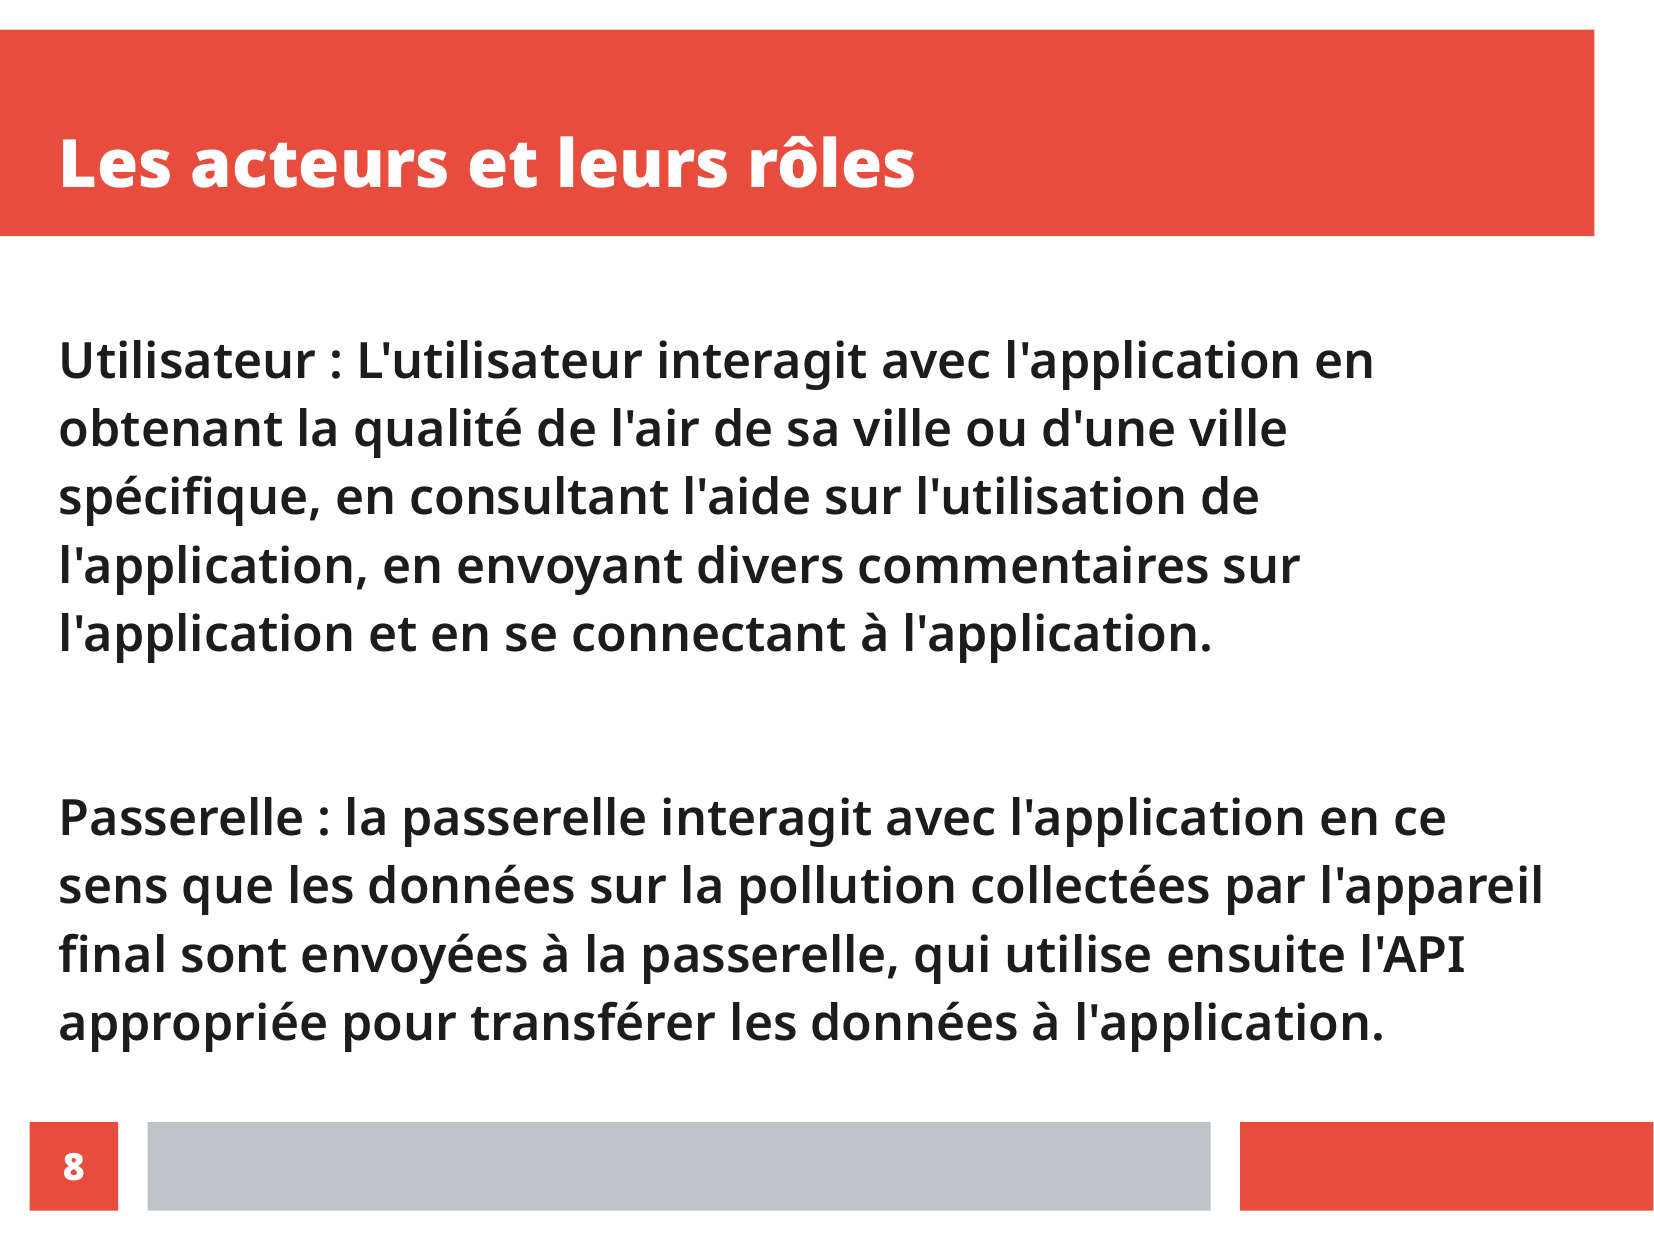

# Les acteurs et leurs rôles
Utilisateur : L'utilisateur interagit avec l'application en obtenant la qualité de l'air de sa ville ou d'une ville spécifique, en consultant l'aide sur l'utilisation de l'application, en envoyant divers commentaires sur l'application et en se connectant à l'application.
Passerelle : la passerelle interagit avec l'application en ce sens que les données sur la pollution collectées par l'appareil final sont envoyées à la passerelle, qui utilise ensuite l'API appropriée pour transférer les données à l'application.
8